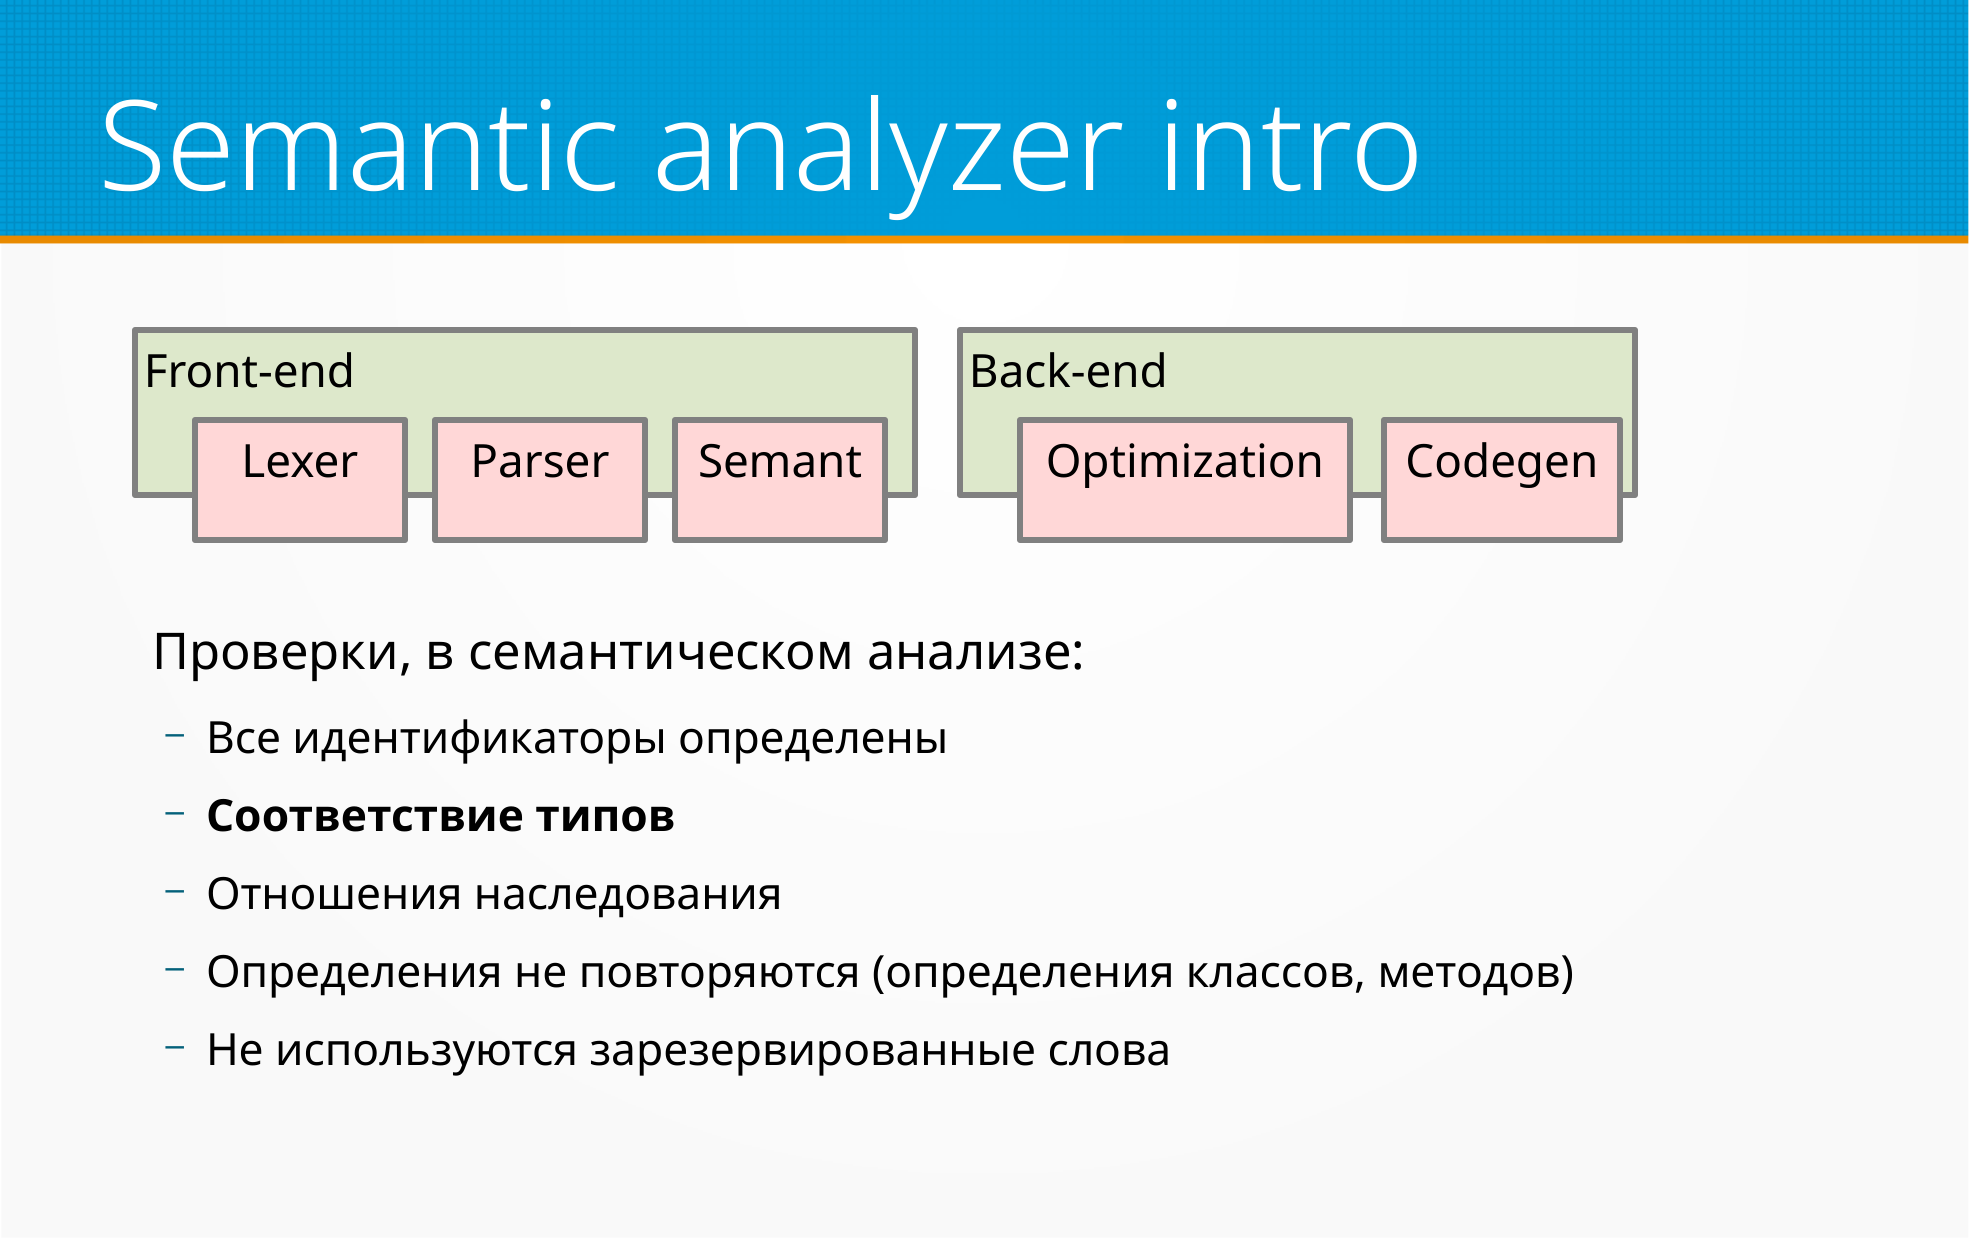

# Semantic analyzer intro
Front-end
Back-end
Lexer
Parser
Semant
Optimization
Codegen
Проверки, в семантическом анализе:
Все идентификаторы определены
Соответствие типов
Отношения наследования
Определения не повторяются (определения классов, методов)
Не используются зарезервированные слова